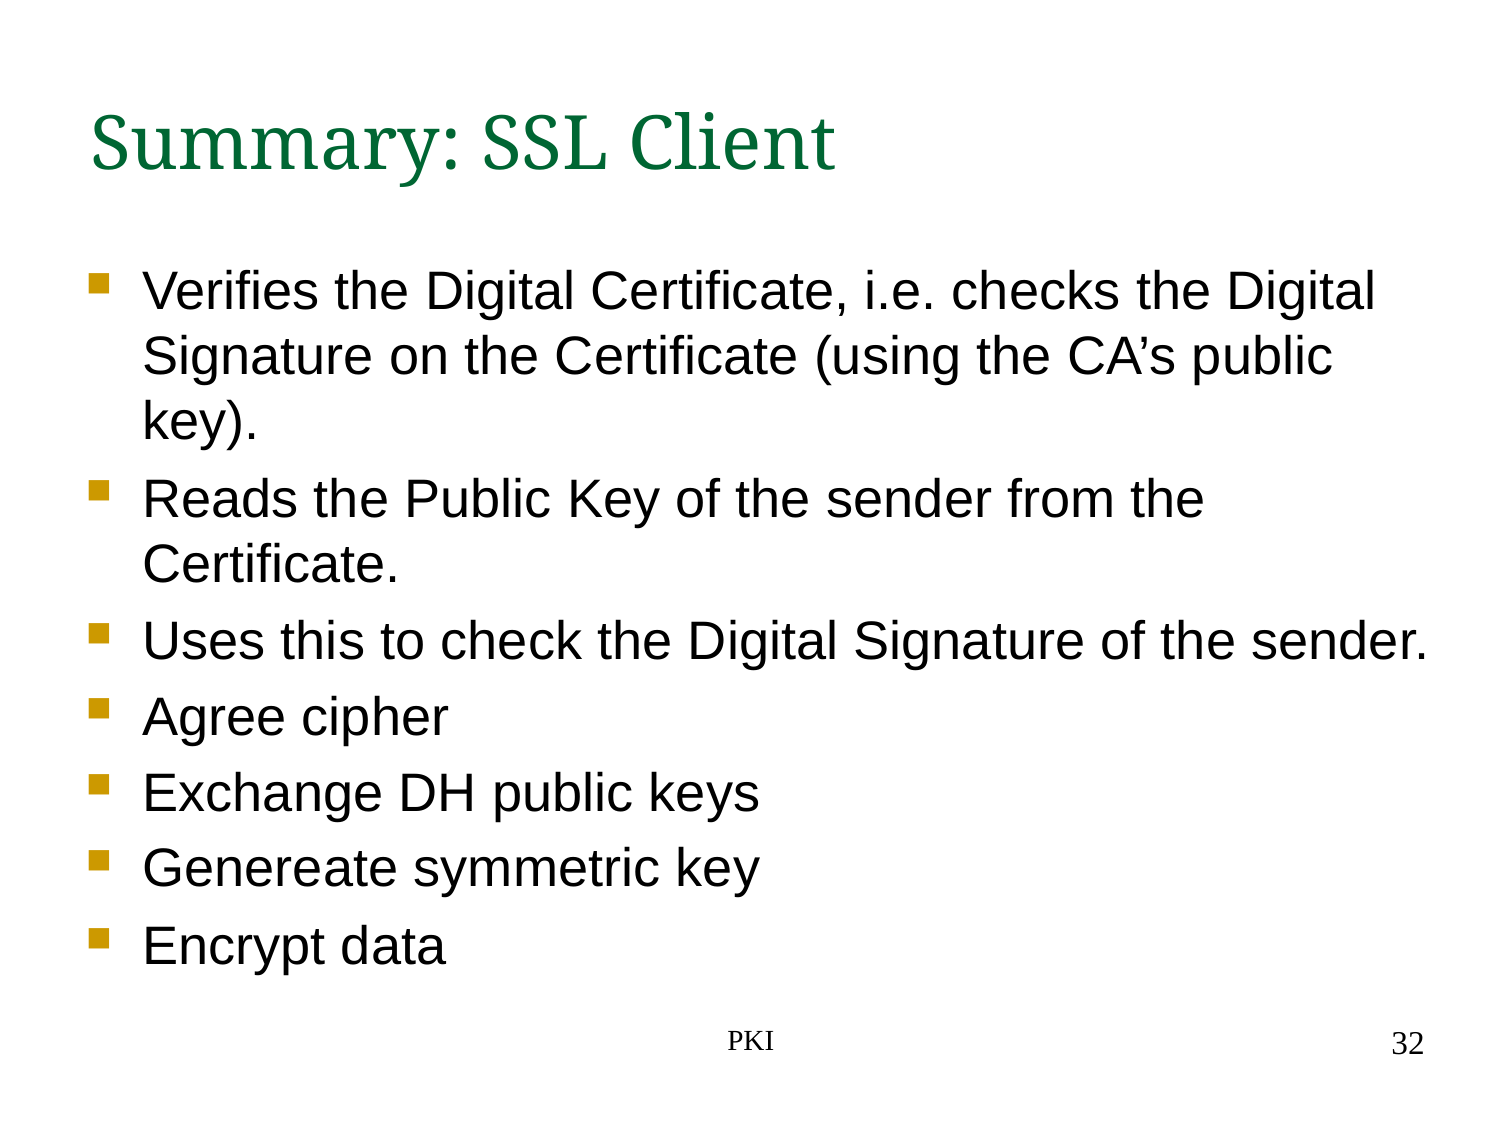

# Summary: SSL Client
Verifies the Digital Certificate, i.e. checks the Digital Signature on the Certificate (using the CA’s public key).
Reads the Public Key of the sender from the Certificate.
Uses this to check the Digital Signature of the sender.
Agree cipher
Exchange DH public keys
Genereate symmetric key
Encrypt data
PKI
32